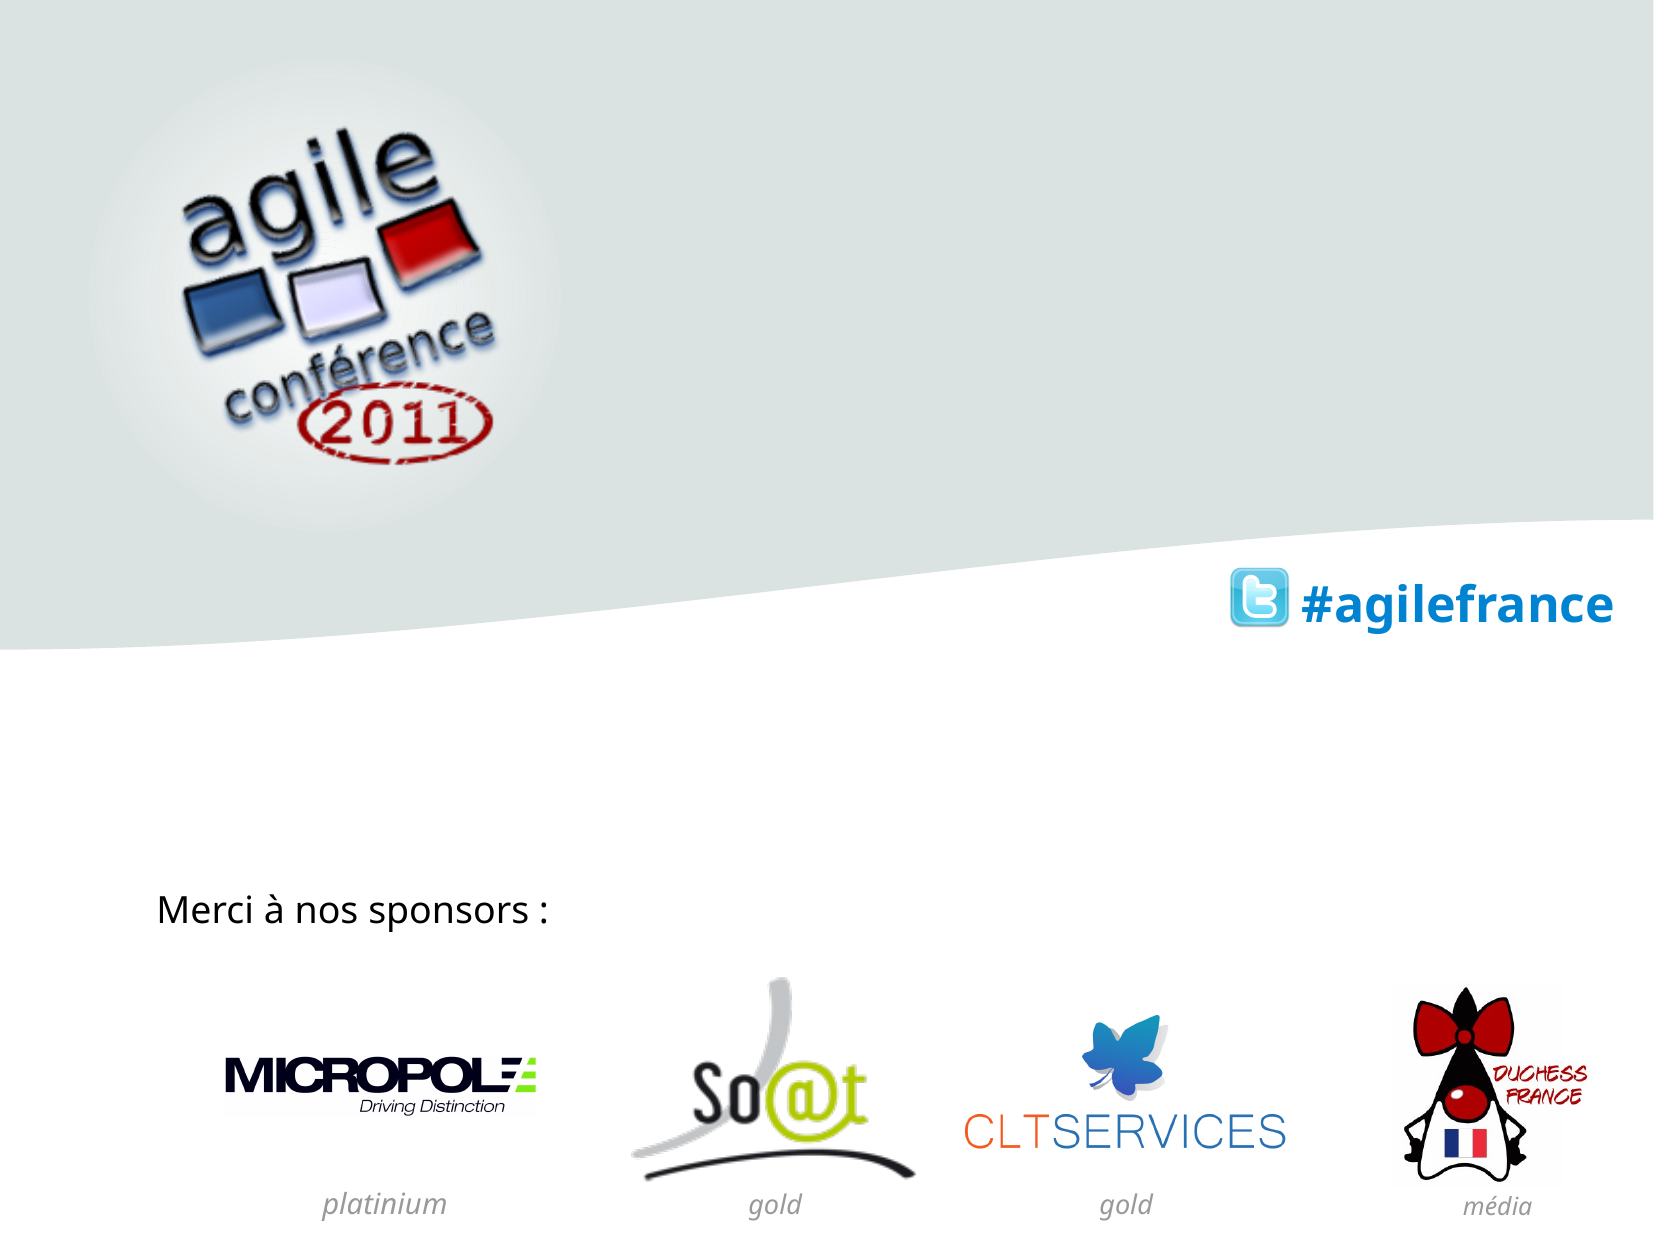

#agilefrance
Merci à nos sponsors :
platinium
gold
gold
média